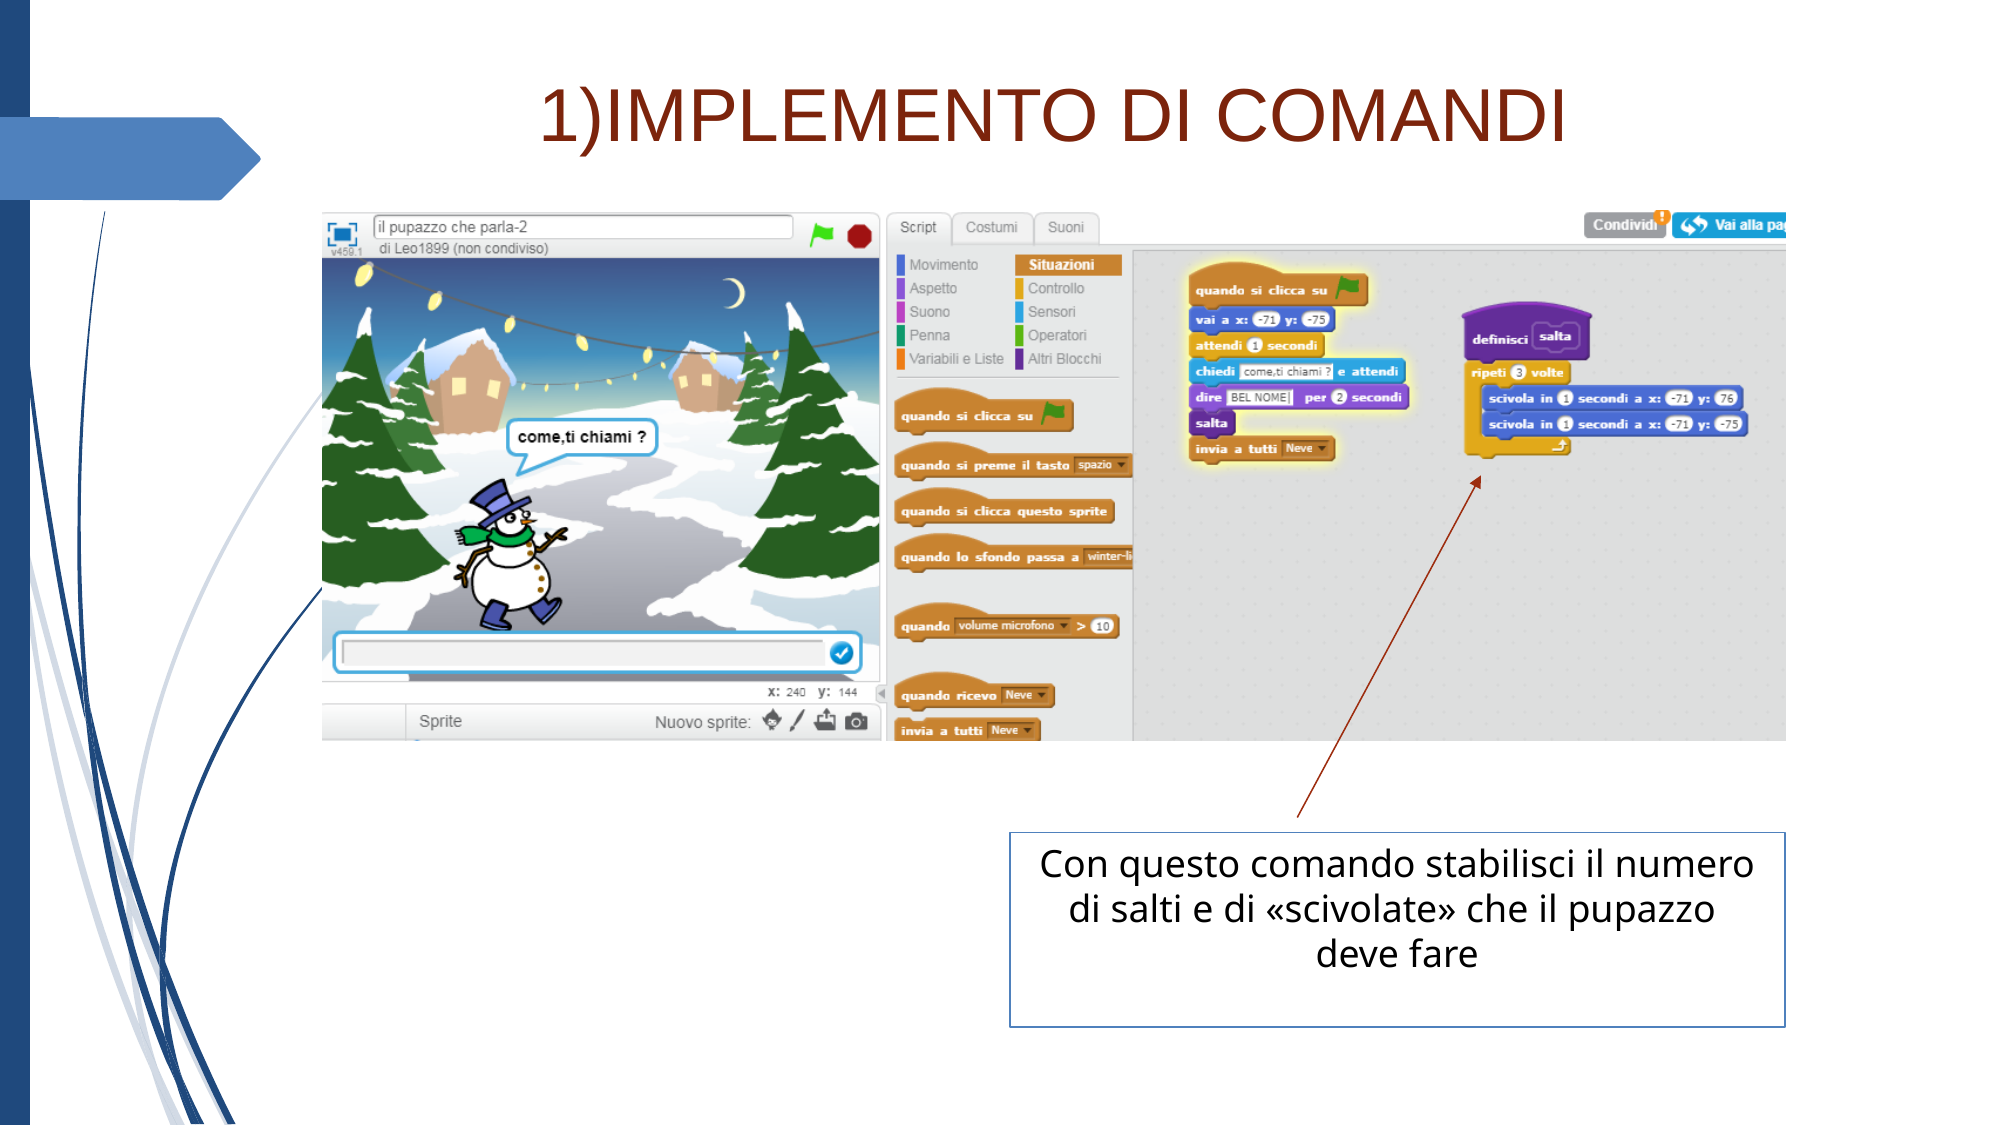

1)IMPLEMENTO DI COMANDI
Con questo comando stabilisci il numero
di salti e di «scivolate» che il pupazzo
deve fare